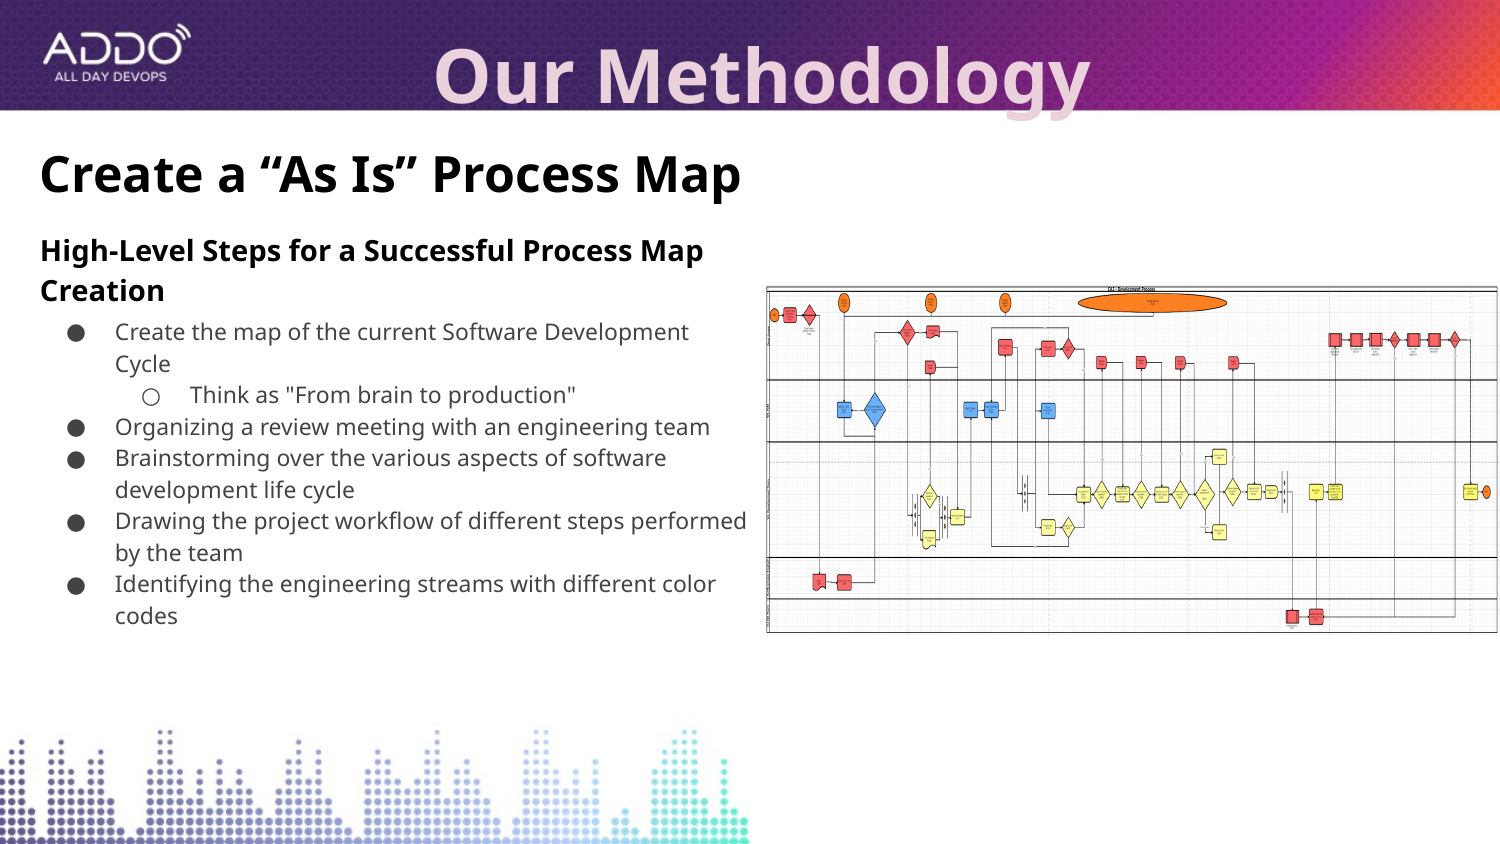

Our Methodology
Create a “As Is” Process Map
Create the map of the current Software Development Cycle
Think as "From brain to production"
Organizing a review meeting with an engineering team
Brainstorming over the various aspects of software development life cycle
Drawing the project workflow of different steps performed by the team
Identifying the engineering streams with different color codes
High-Level Steps for a Successful Process Map Creation